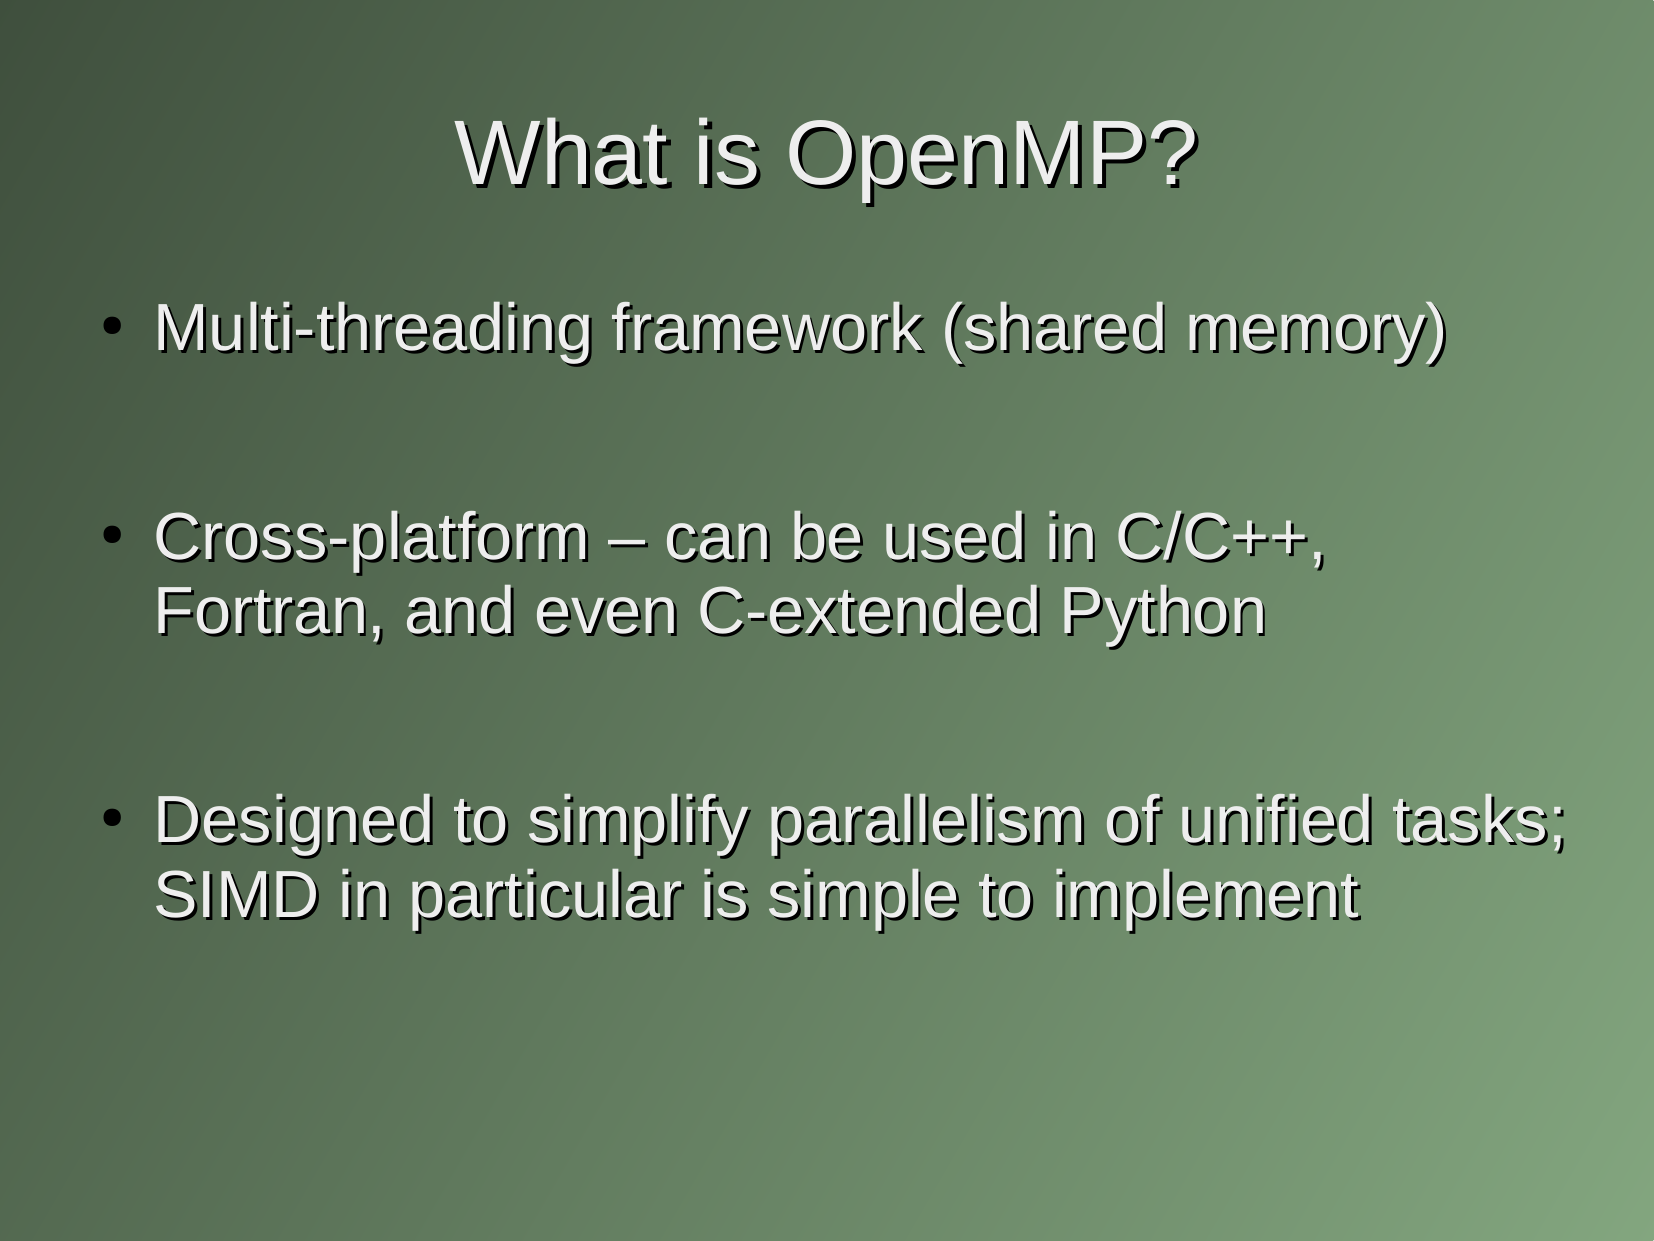

# What is OpenMP?
Multi-threading framework (shared memory)
Cross-platform – can be used in C/C++, Fortran, and even C-extended Python
Designed to simplify parallelism of unified tasks; SIMD in particular is simple to implement